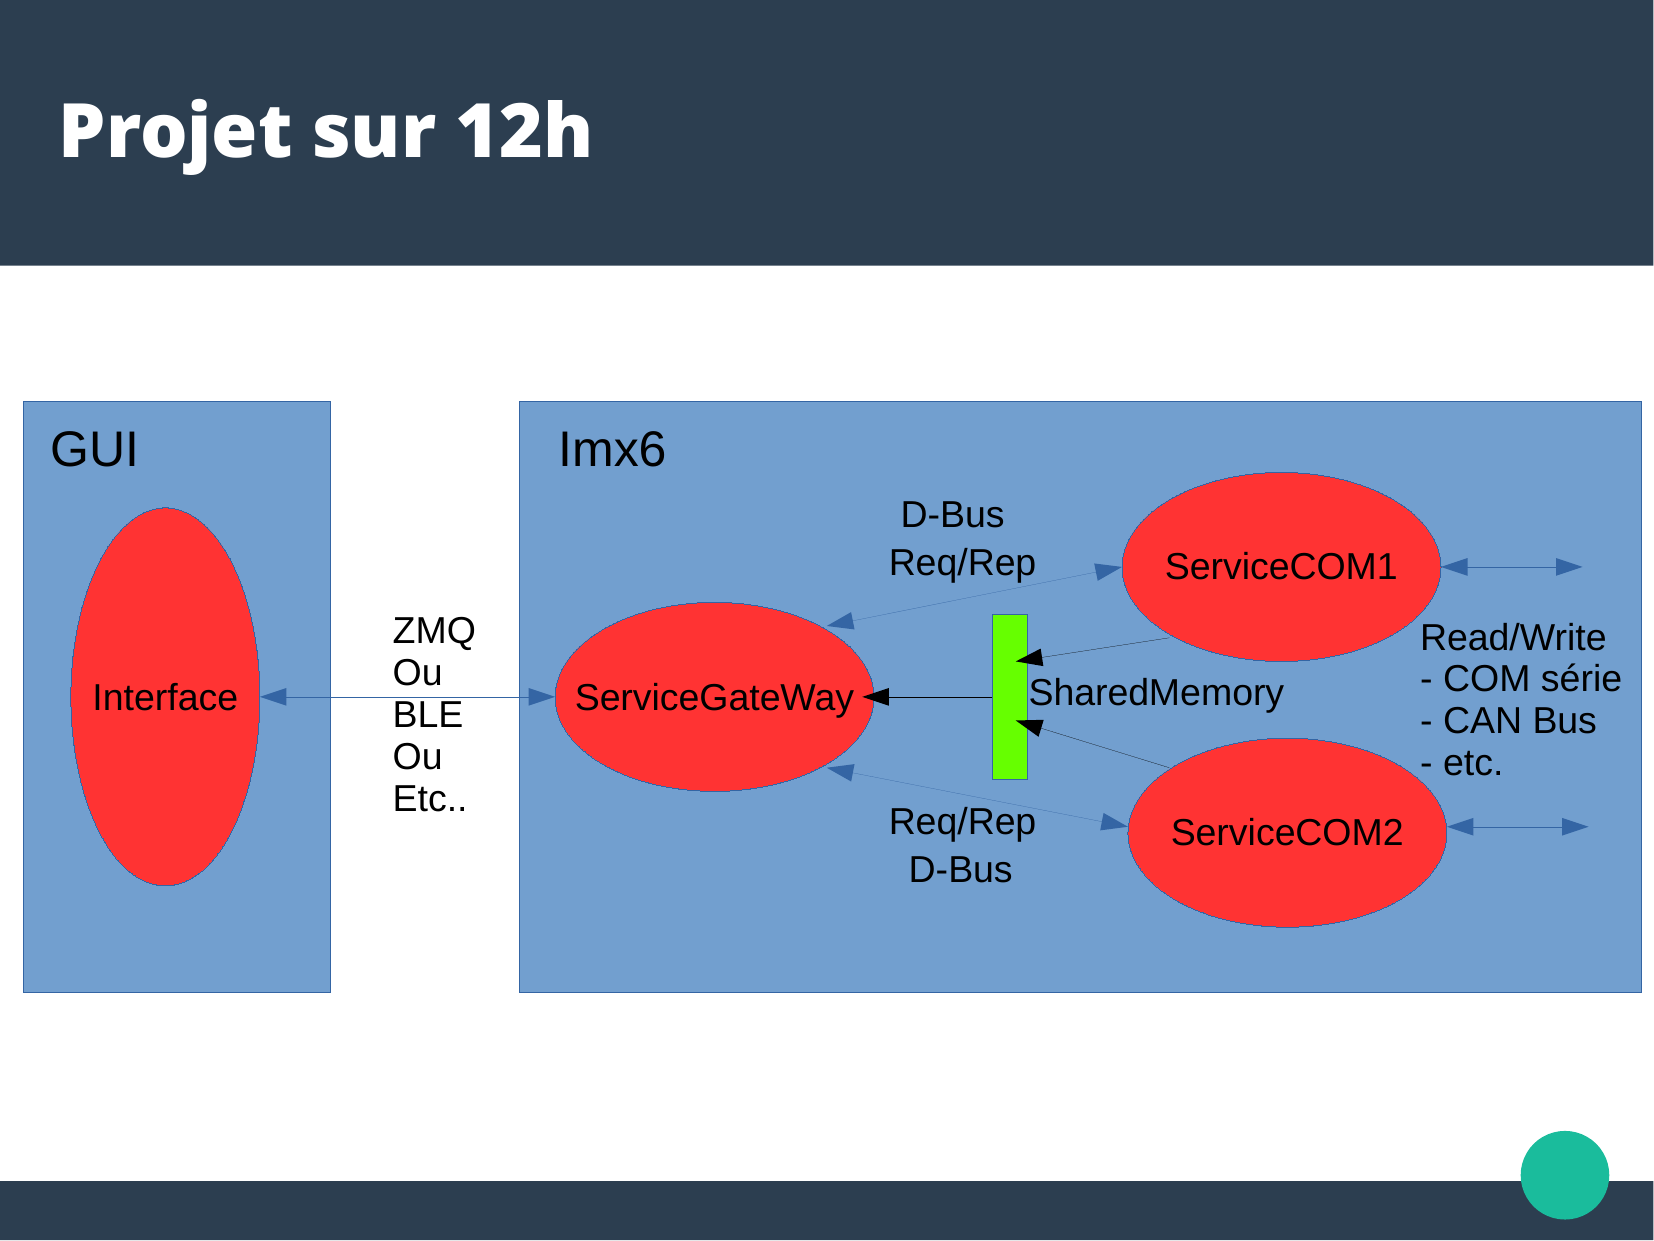

# Projet sur 12h
GUI
Imx6
ServiceCOM1
D-Bus
Interface
Req/Rep
ZMQ
Ou
BLE
Ou
Etc..
ServiceGateWay
Read/Write
- COM série
- CAN Bus
- etc.
SharedMemory
ServiceCOM2
Req/Rep
D-Bus